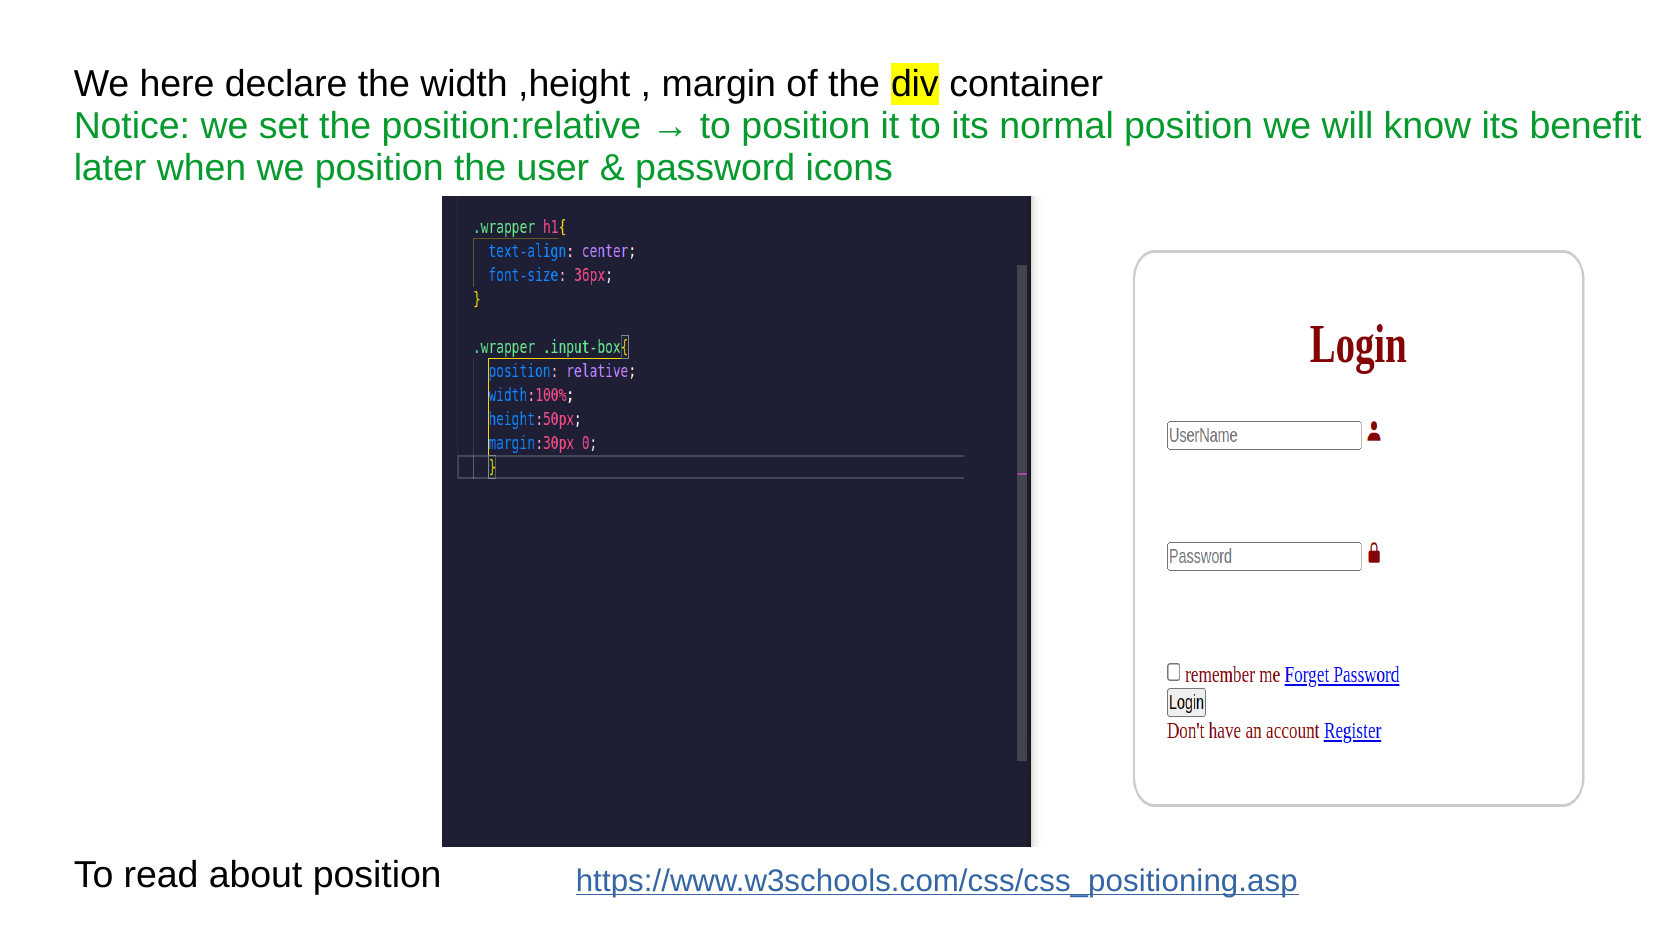

We here declare the width ,height , margin of the div container
Notice: we set the position:relative → to position it to its normal position we will know its benefit
later when we position the user & password icons
To read about position
https://www.w3schools.com/css/css_positioning.asp